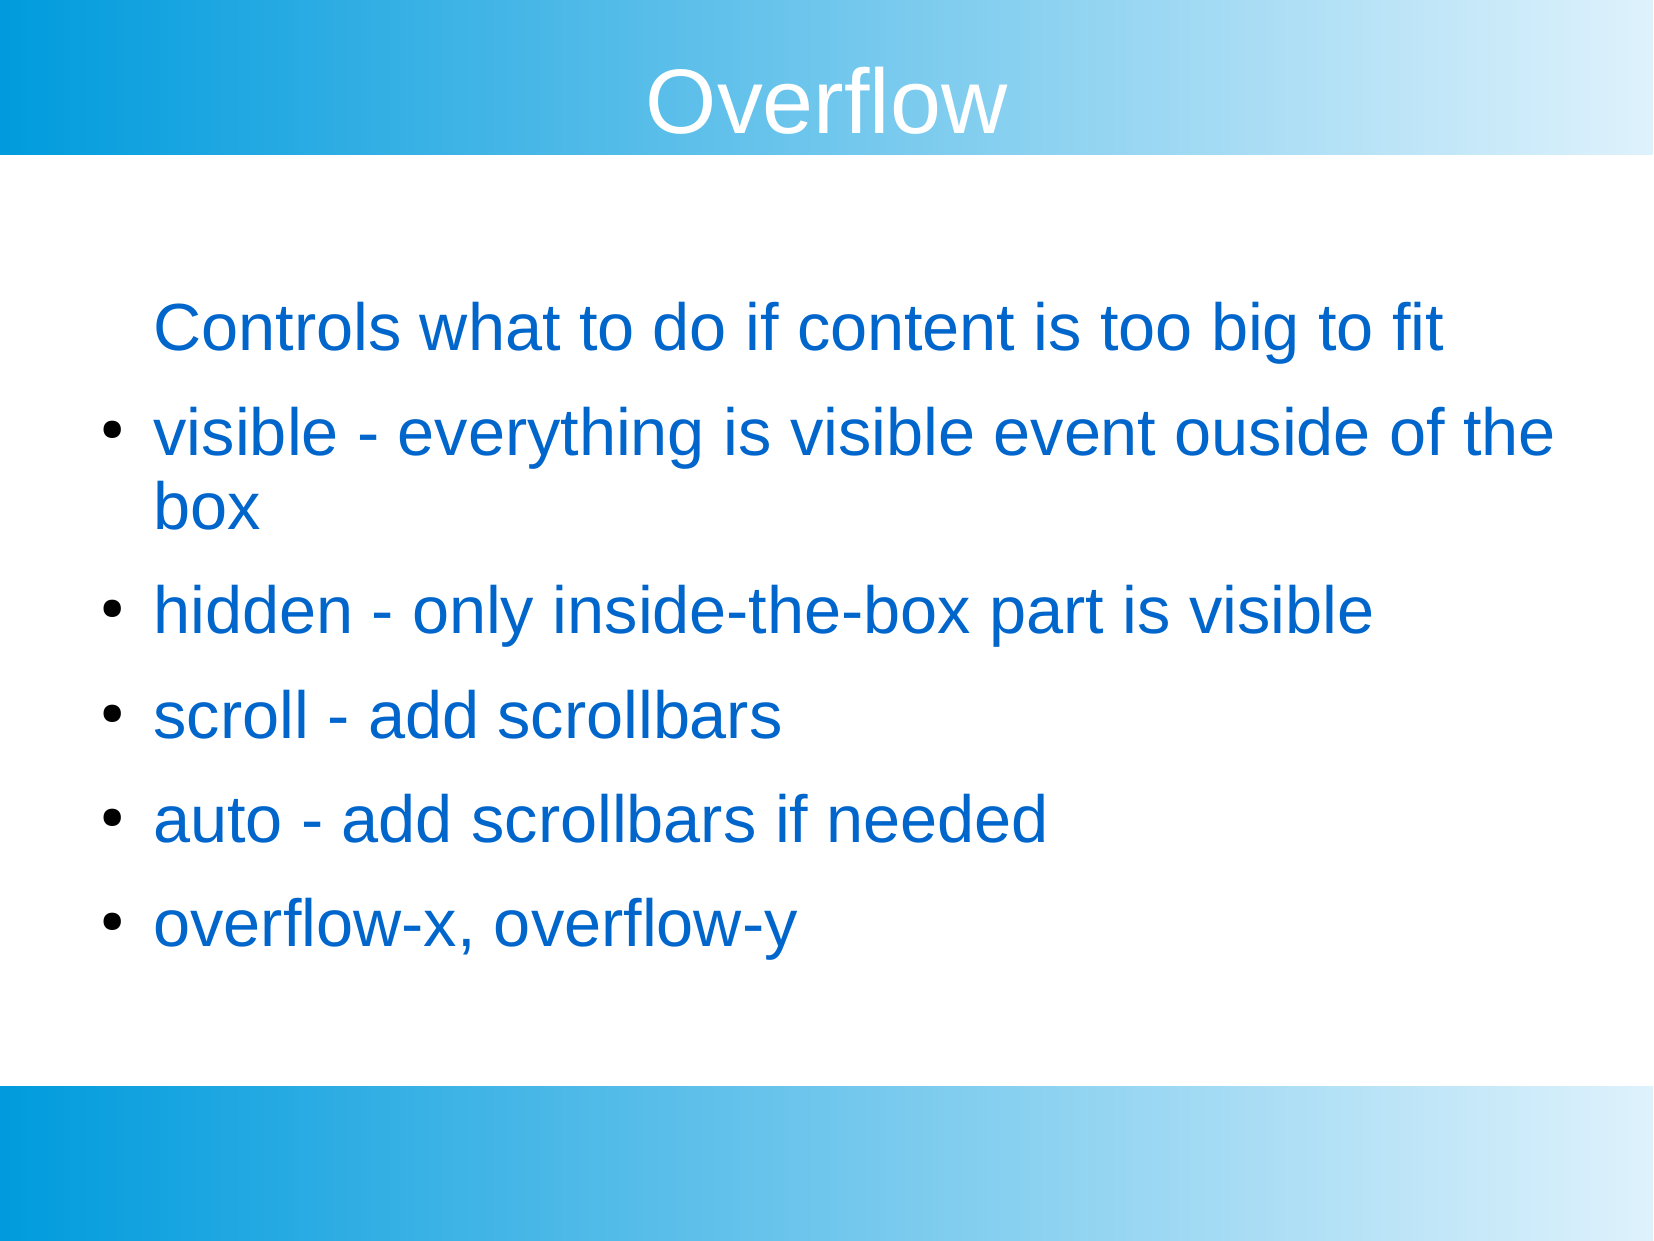

# Overflow
Controls what to do if content is too big to fit
visible - everything is visible event ouside of the box
hidden - only inside-the-box part is visible
scroll - add scrollbars
auto - add scrollbars if needed
overflow-x, overflow-y